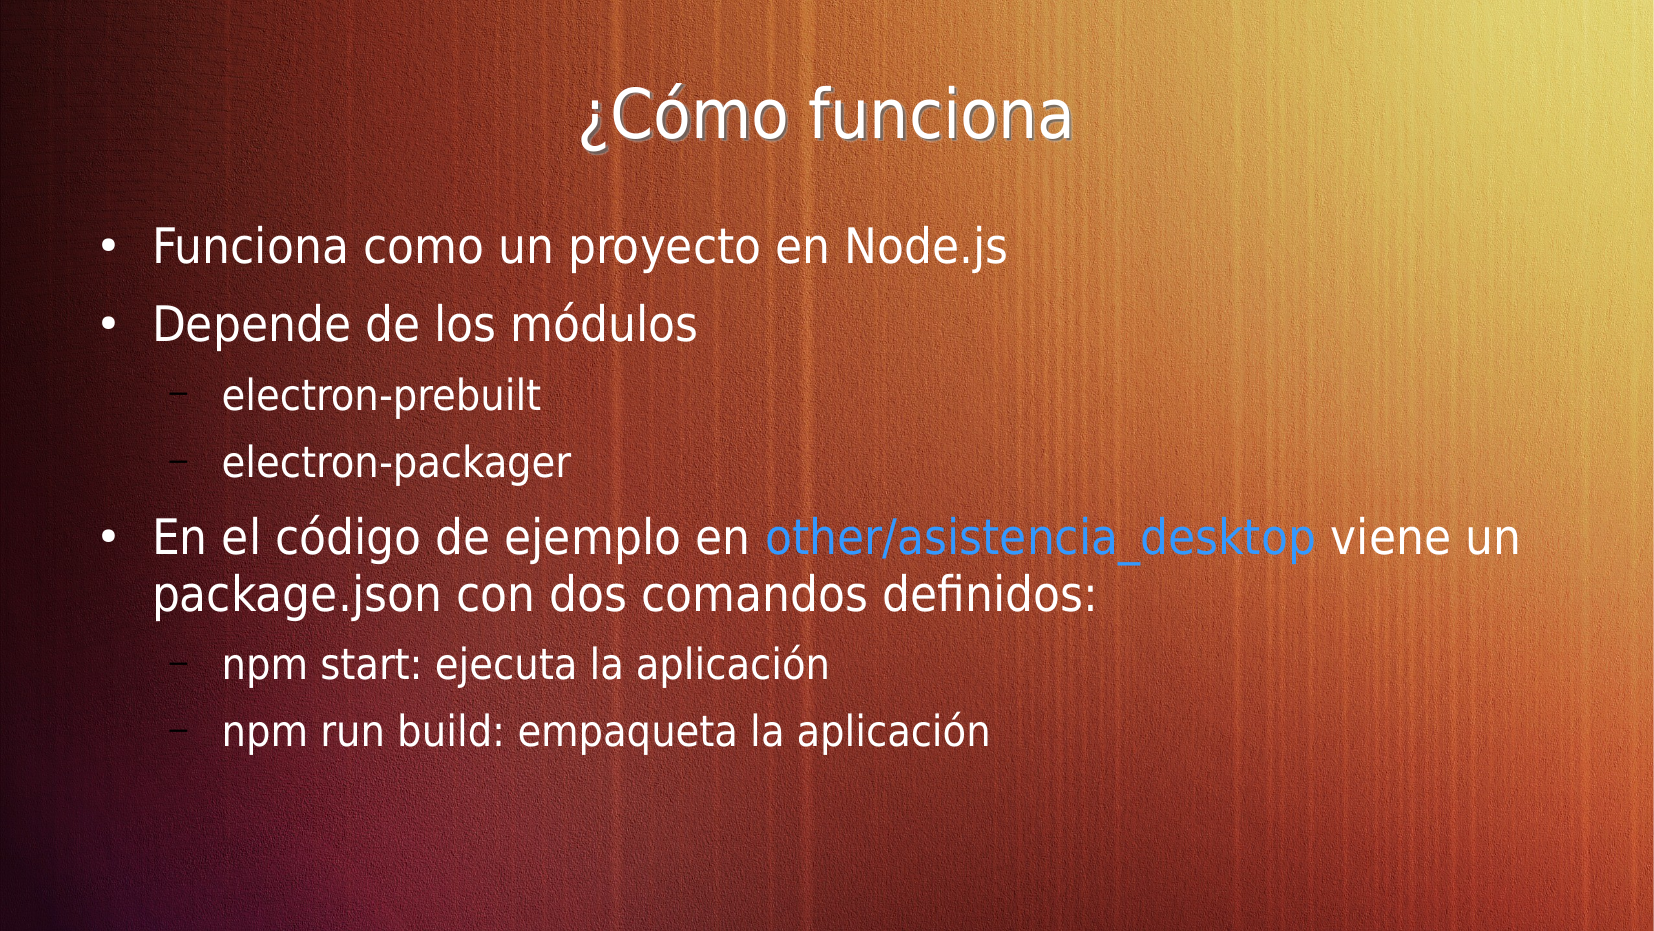

# ¿Cómo funciona
Funciona como un proyecto en Node.js
Depende de los módulos
electron-prebuilt
electron-packager
En el código de ejemplo en other/asistencia_desktop viene un package.json con dos comandos definidos:
npm start: ejecuta la aplicación
npm run build: empaqueta la aplicación